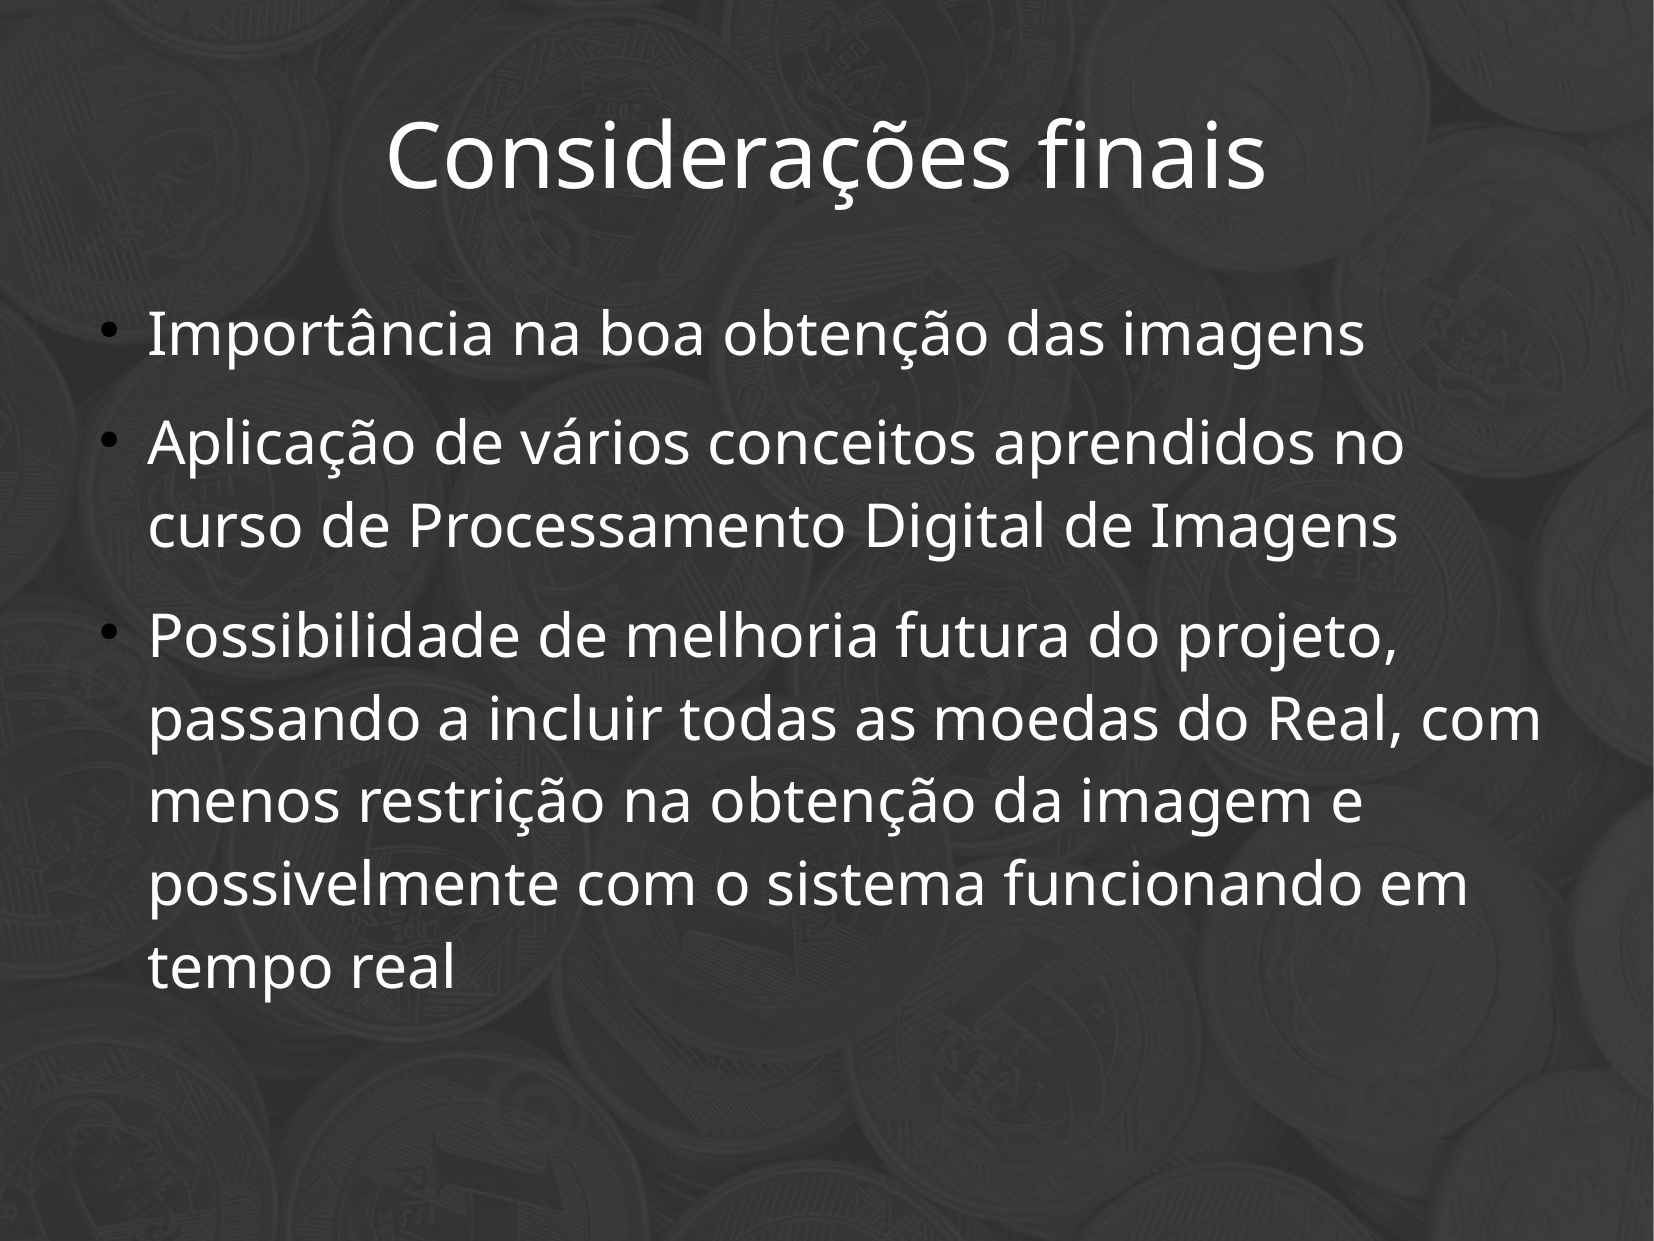

# Considerações finais
Importância na boa obtenção das imagens
Aplicação de vários conceitos aprendidos no curso de Processamento Digital de Imagens
Possibilidade de melhoria futura do projeto, passando a incluir todas as moedas do Real, com menos restrição na obtenção da imagem e possivelmente com o sistema funcionando em tempo real